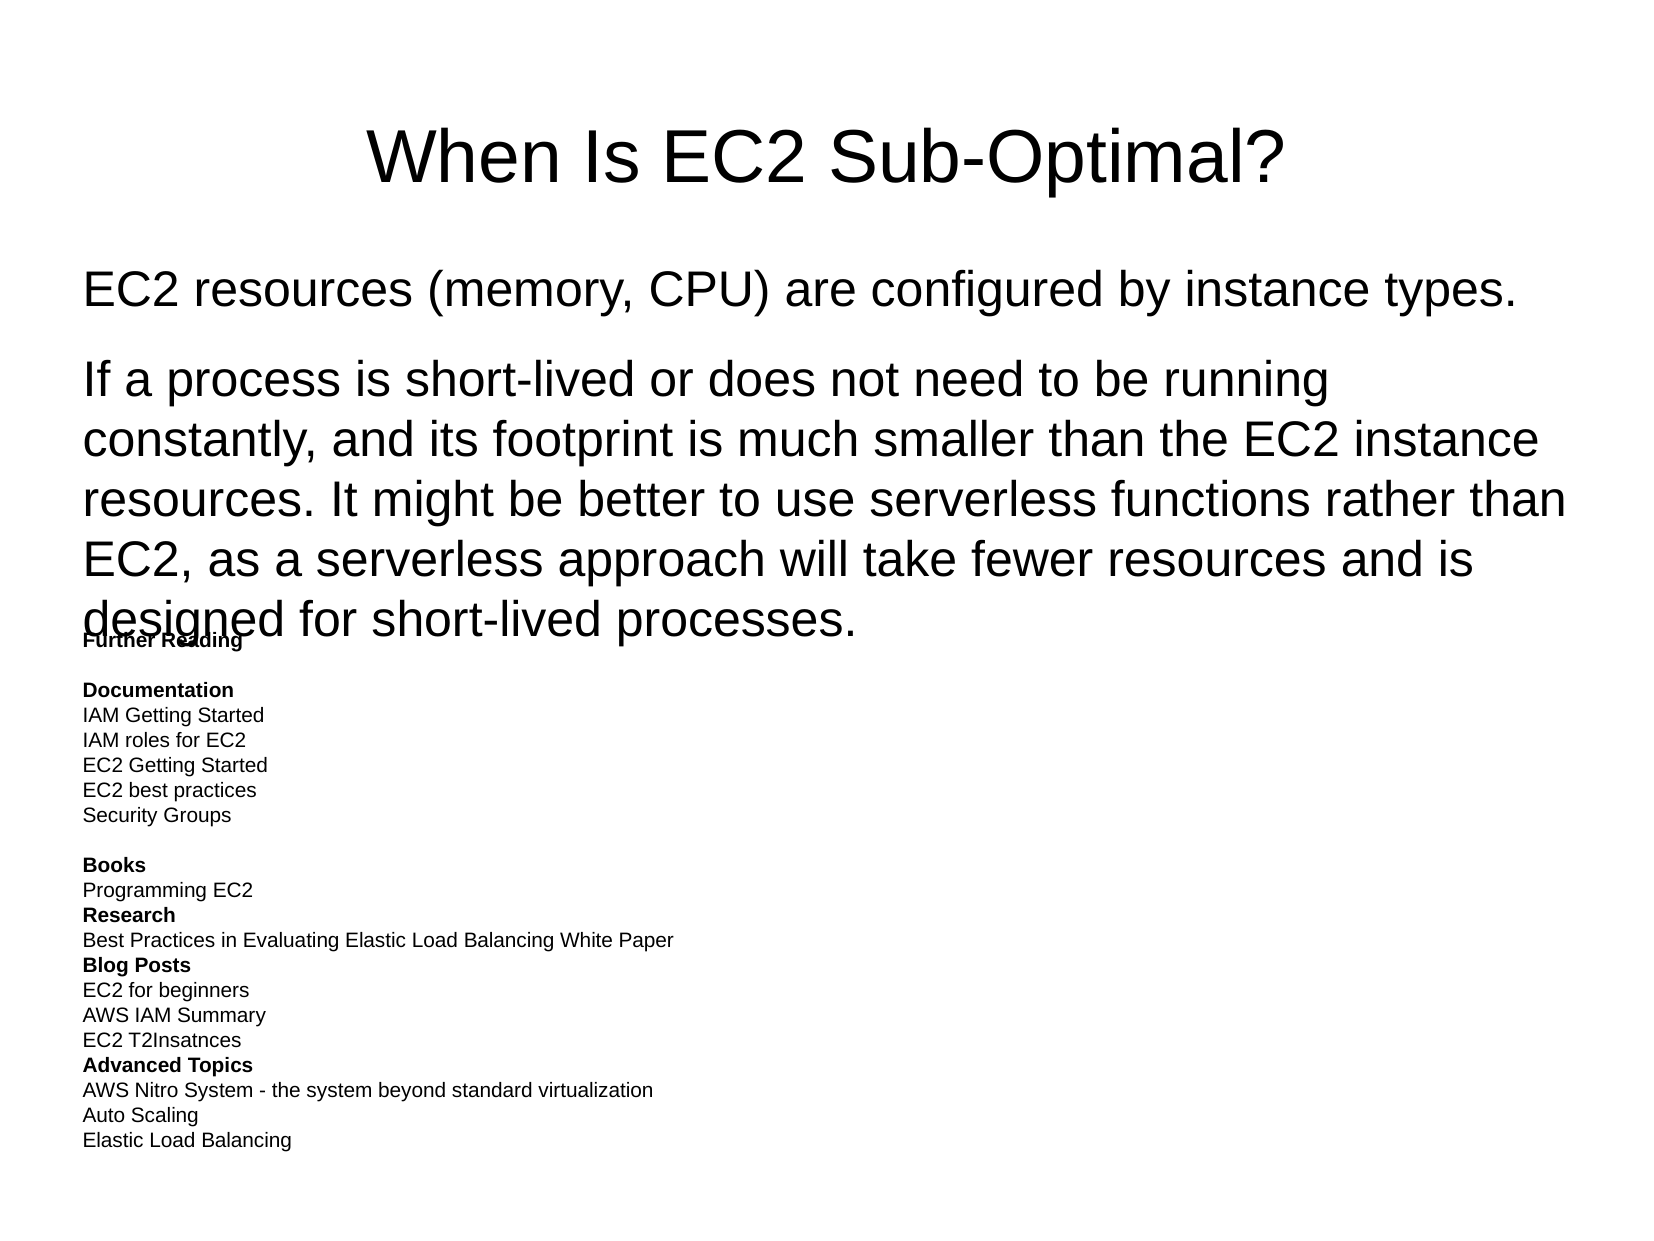

# When Is EC2 Sub-Optimal?
EC2 resources (memory, CPU) are configured by instance types.
If a process is short-lived or does not need to be running constantly, and its footprint is much smaller than the EC2 instance resources. It might be better to use serverless functions rather than EC2, as a serverless approach will take fewer resources and is designed for short-lived processes.
Further Reading
Documentation
IAM Getting Started
IAM roles for EC2
EC2 Getting Started
EC2 best practices
Security Groups
Books
Programming EC2
Research
Best Practices in Evaluating Elastic Load Balancing White Paper
Blog Posts
EC2 for beginners
AWS IAM Summary
EC2 T2Insatnces
Advanced Topics
AWS Nitro System - the system beyond standard virtualization
Auto Scaling
Elastic Load Balancing